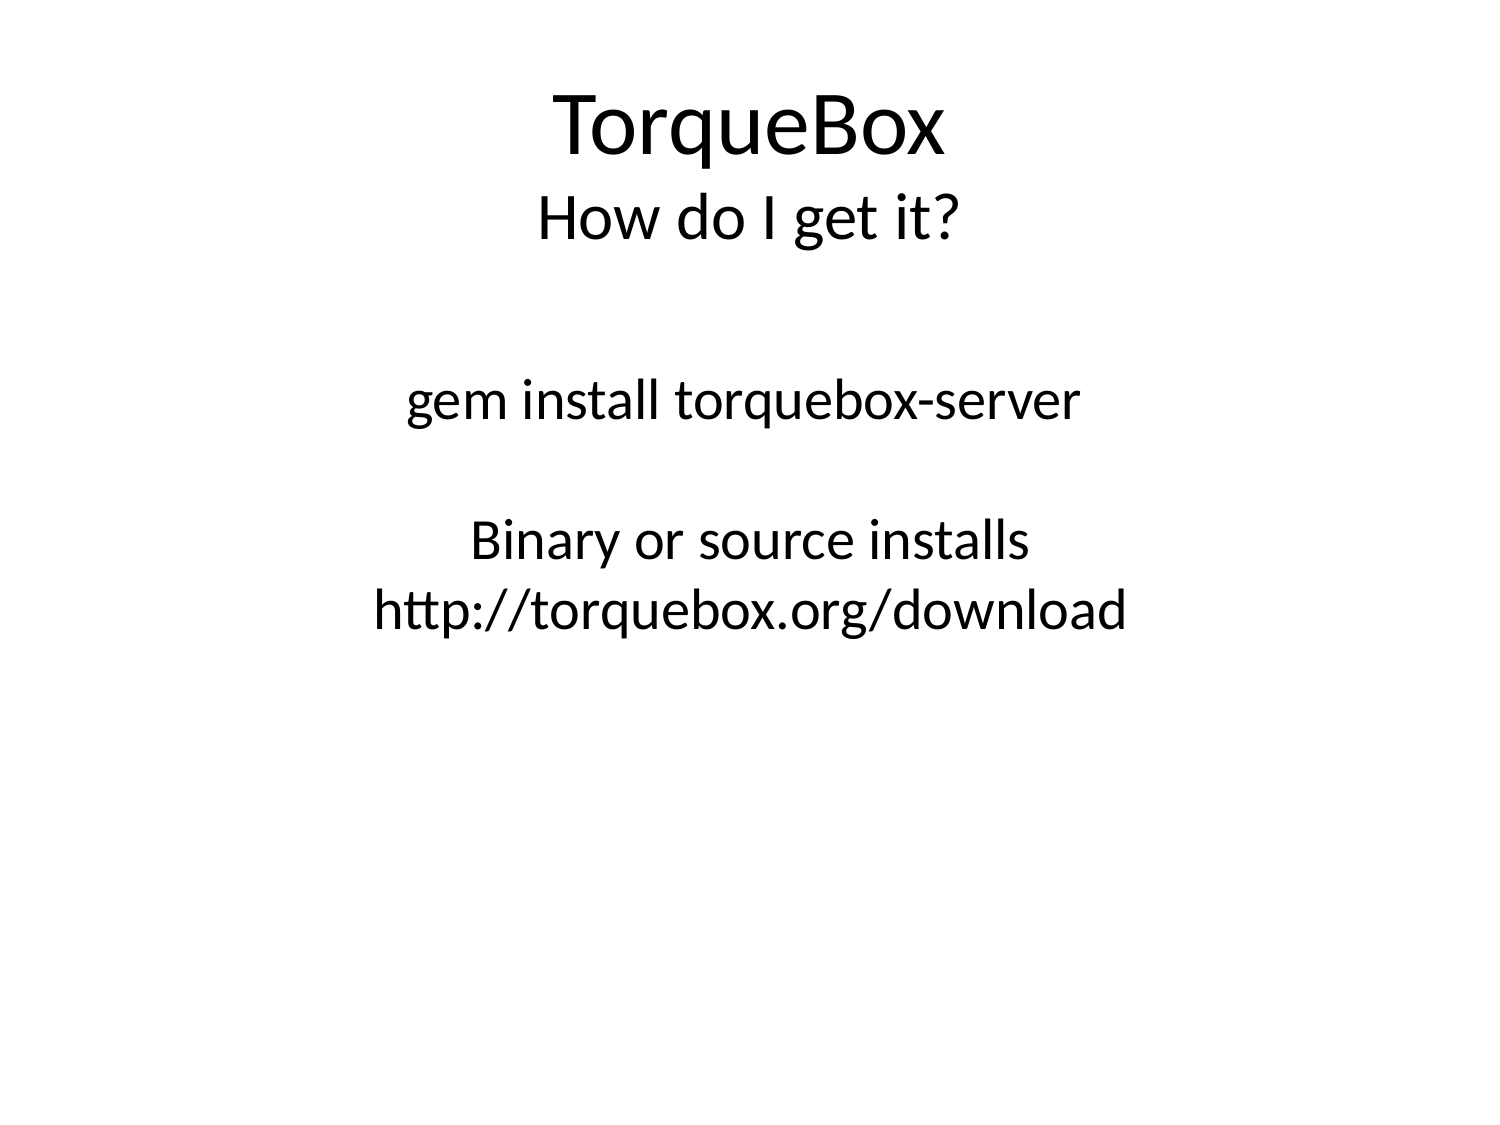

# TorqueBox How do I get it?
gem install torquebox-server
Binary or source installs
http://torquebox.org/download